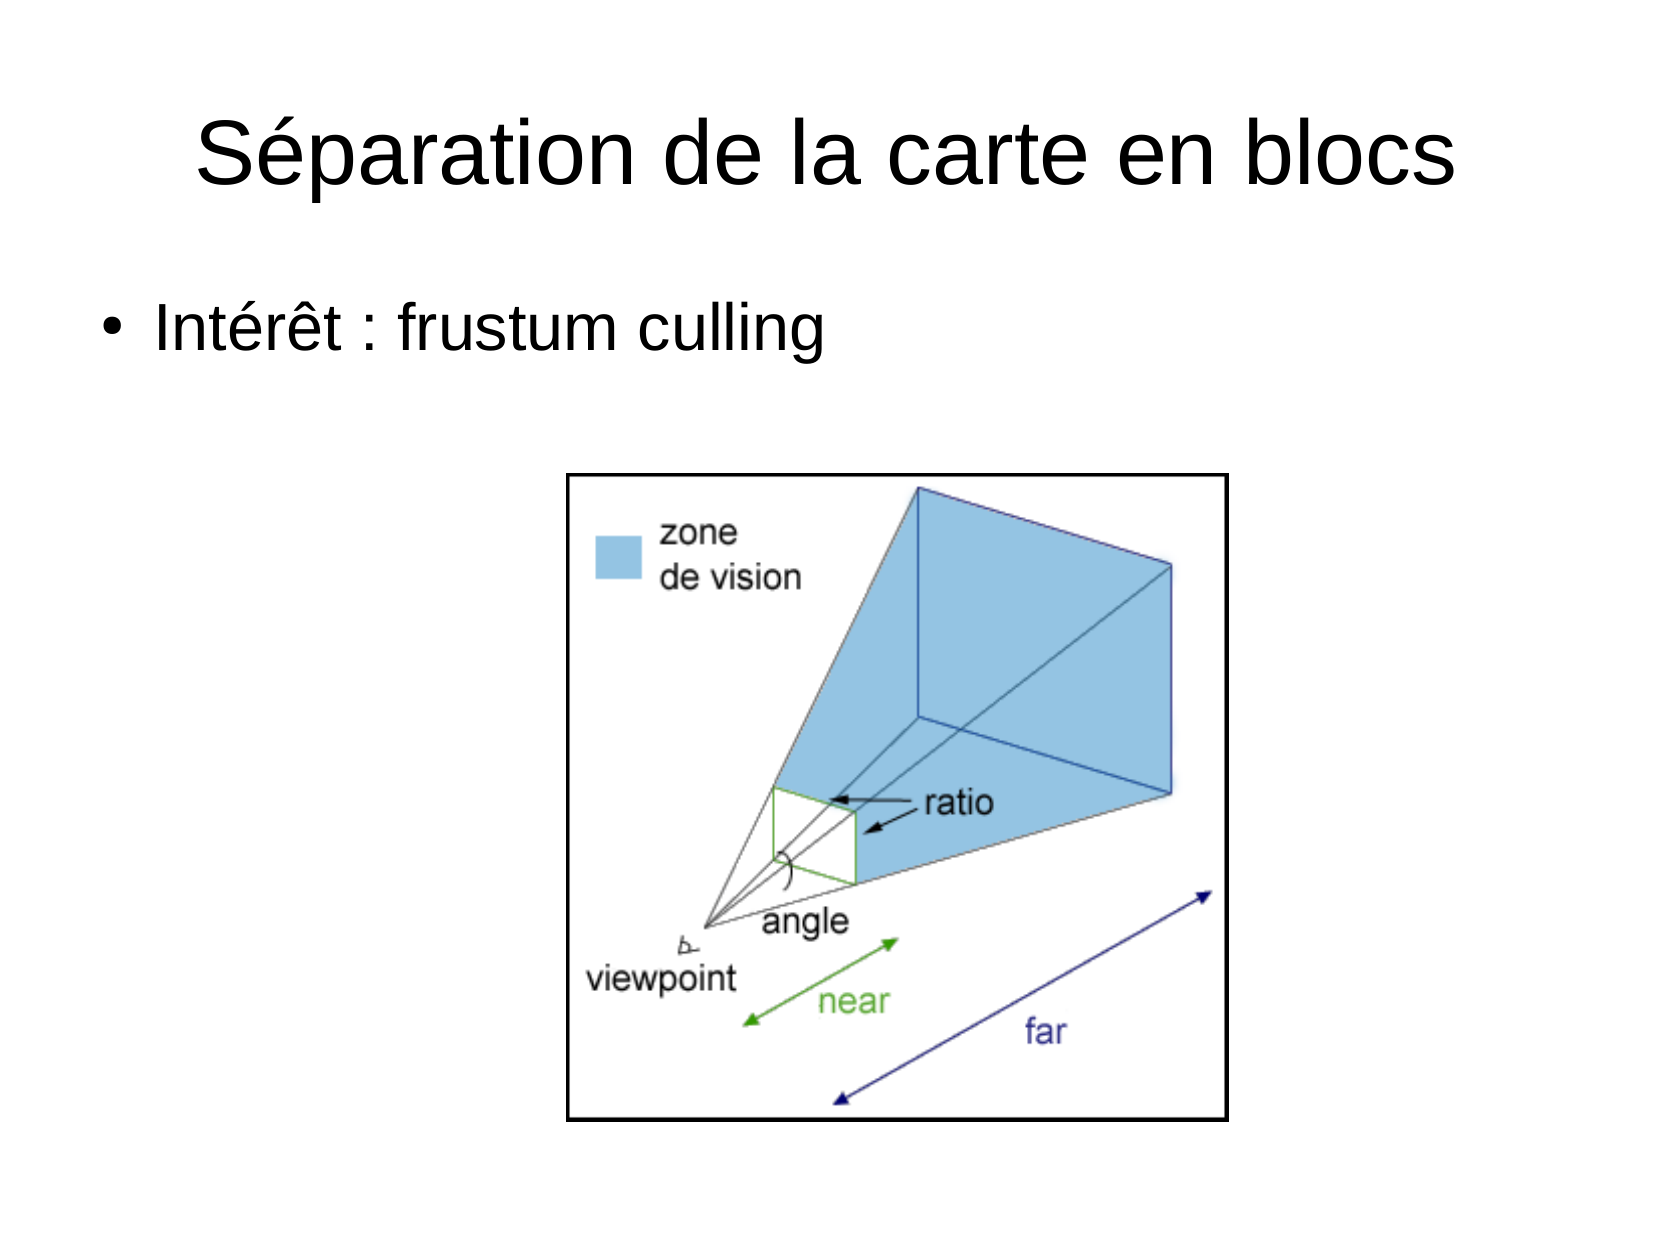

# Séparation de la carte en blocs
Intérêt : frustum culling